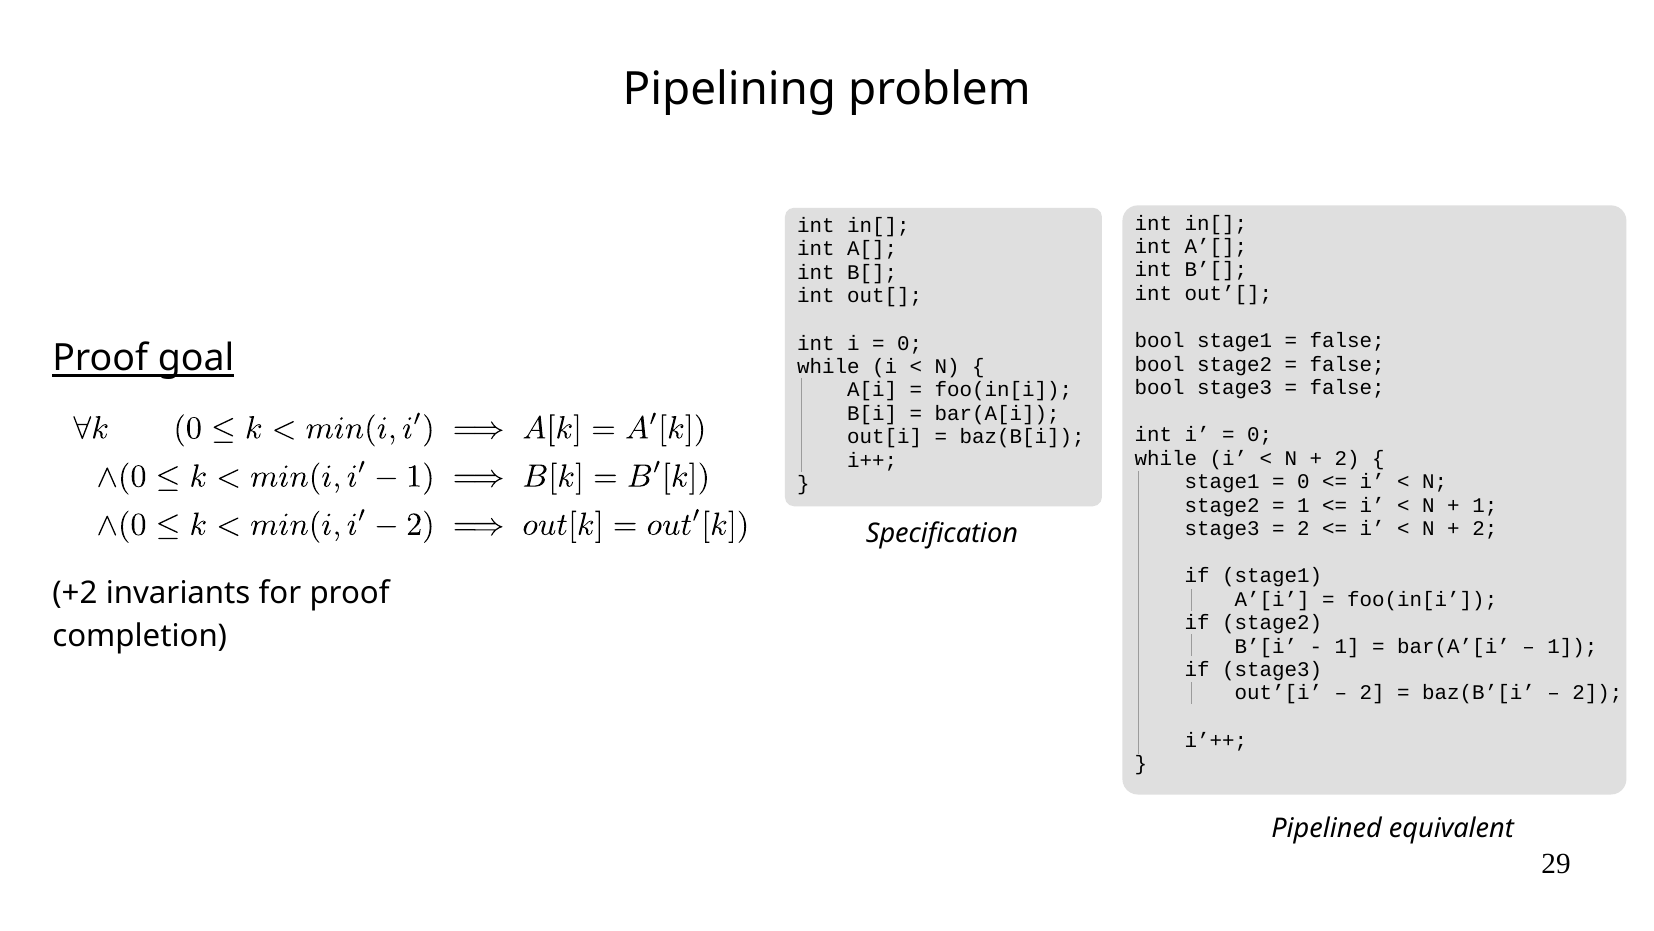

Pipelining problem
int in[];
int A’[];
int B’[];
int out’[];
bool stage1 = false;
bool stage2 = false;
bool stage3 = false;
int i’ = 0;
while (i’ < N + 2) {
 stage1 = 0 <= i’ < N;
 stage2 = 1 <= i’ < N + 1;
 stage3 = 2 <= i’ < N + 2;
 if (stage1)
 A’[i’] = foo(in[i’]);
 if (stage2)
 B’[i’ - 1] = bar(A’[i’ – 1]);
 if (stage3)
 out’[i’ – 2] = baz(B’[i’ – 2]);
 i’++;
}
int in[];
int A[];
int B[];
int out[];
int i = 0;
while (i < N) {
 A[i] = foo(in[i]);
 B[i] = bar(A[i]);
 out[i] = baz(B[i]);
 i++;
}
Proof goal
Specification
(+2 invariants for proof completion)
Pipelined equivalent
29